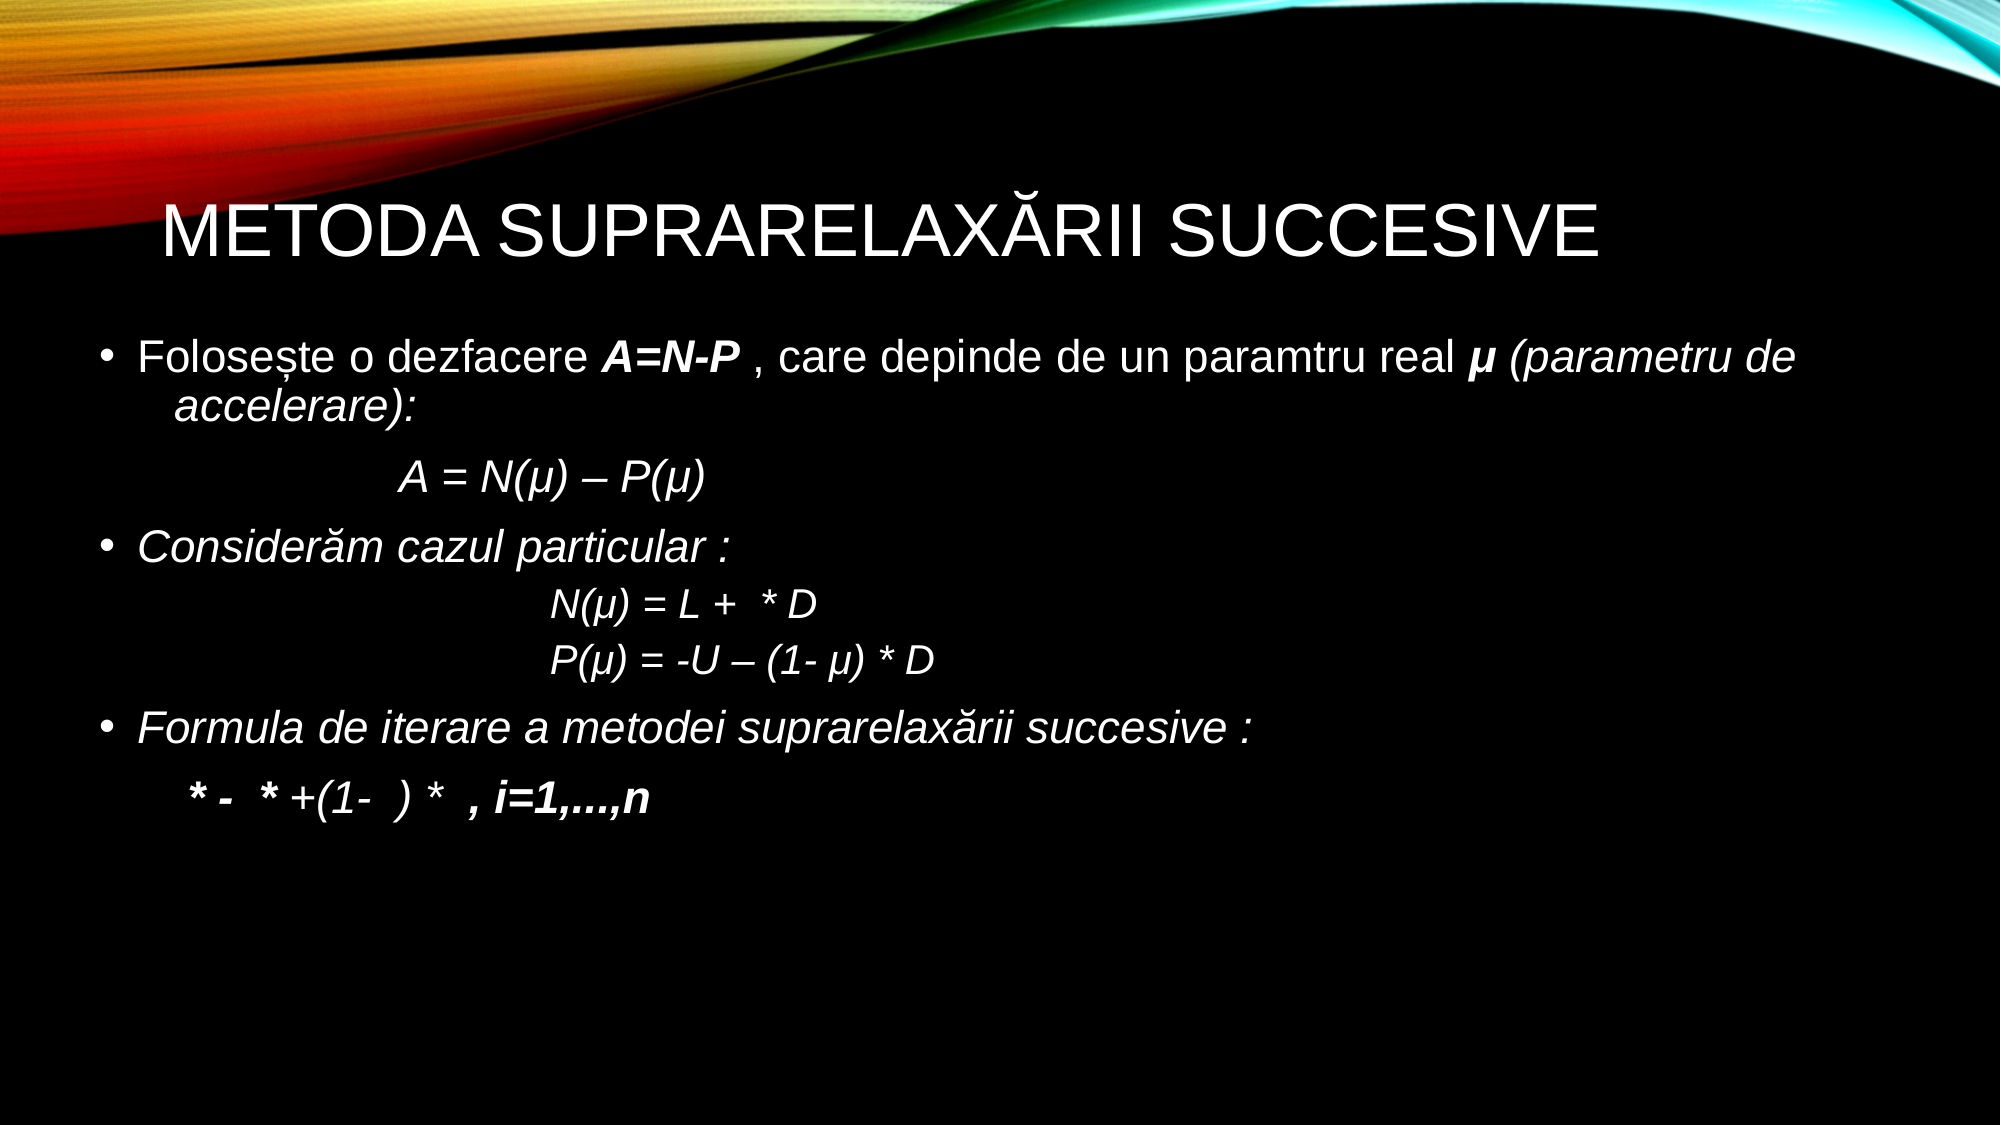

# METODA Suprarelaxării succesive
Folosește o dezfacere A=N-P , care depinde de un paramtru real μ (parametru de accelerare):
				A = N(μ) – P(μ)
Considerăm cazul particular :
				N(μ) = L + * D
				P(μ) = -U – (1- μ) * D
Formula de iterare a metodei suprarelaxării succesive :
	 * - * +(1- ) * , i=1,...,n